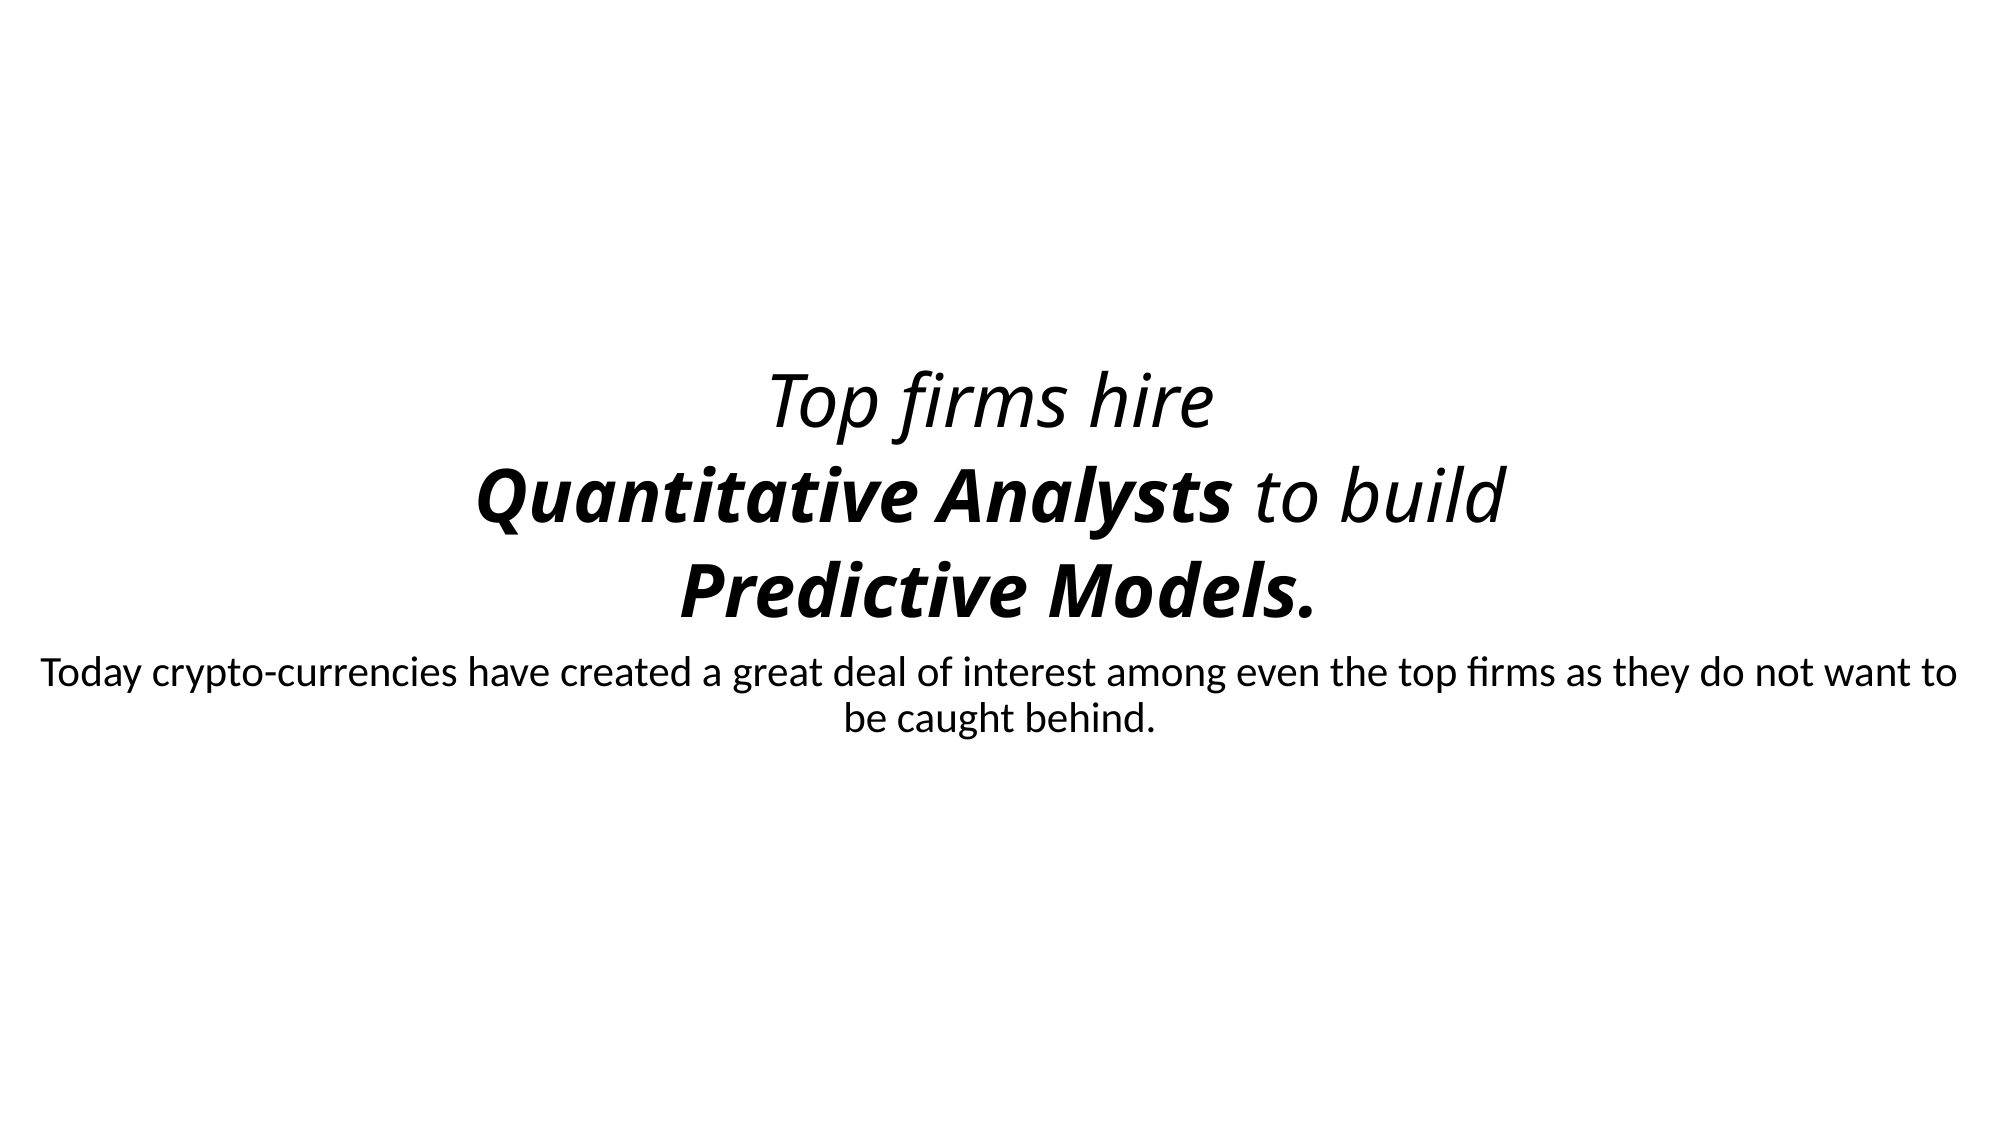

# Top firms hire
Quantitative Analysts to build
Predictive Models.
Today crypto-currencies have created a great deal of interest among even the top firms as they do not want to be caught behind.